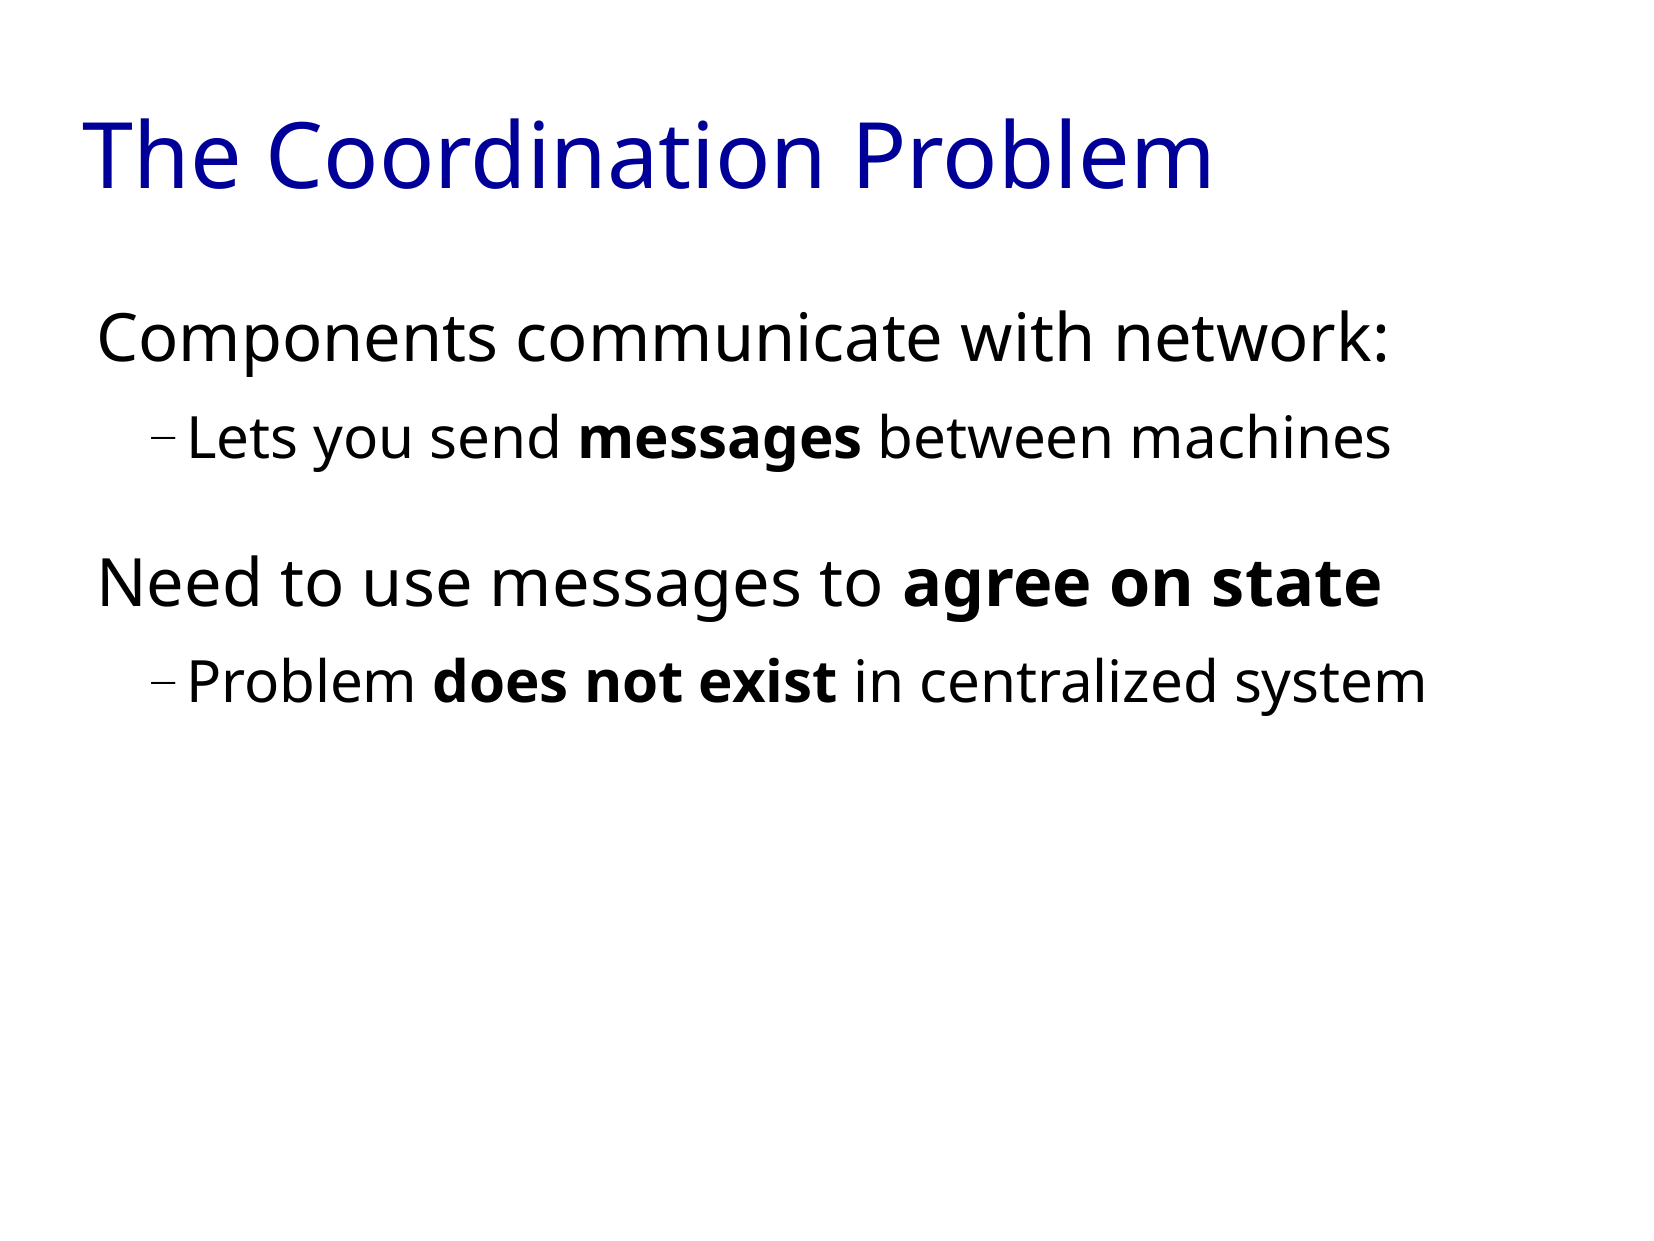

# The Coordination Problem
Components communicate with network:
Lets you send messages between machines
Need to use messages to agree on state
Problem does not exist in centralized system